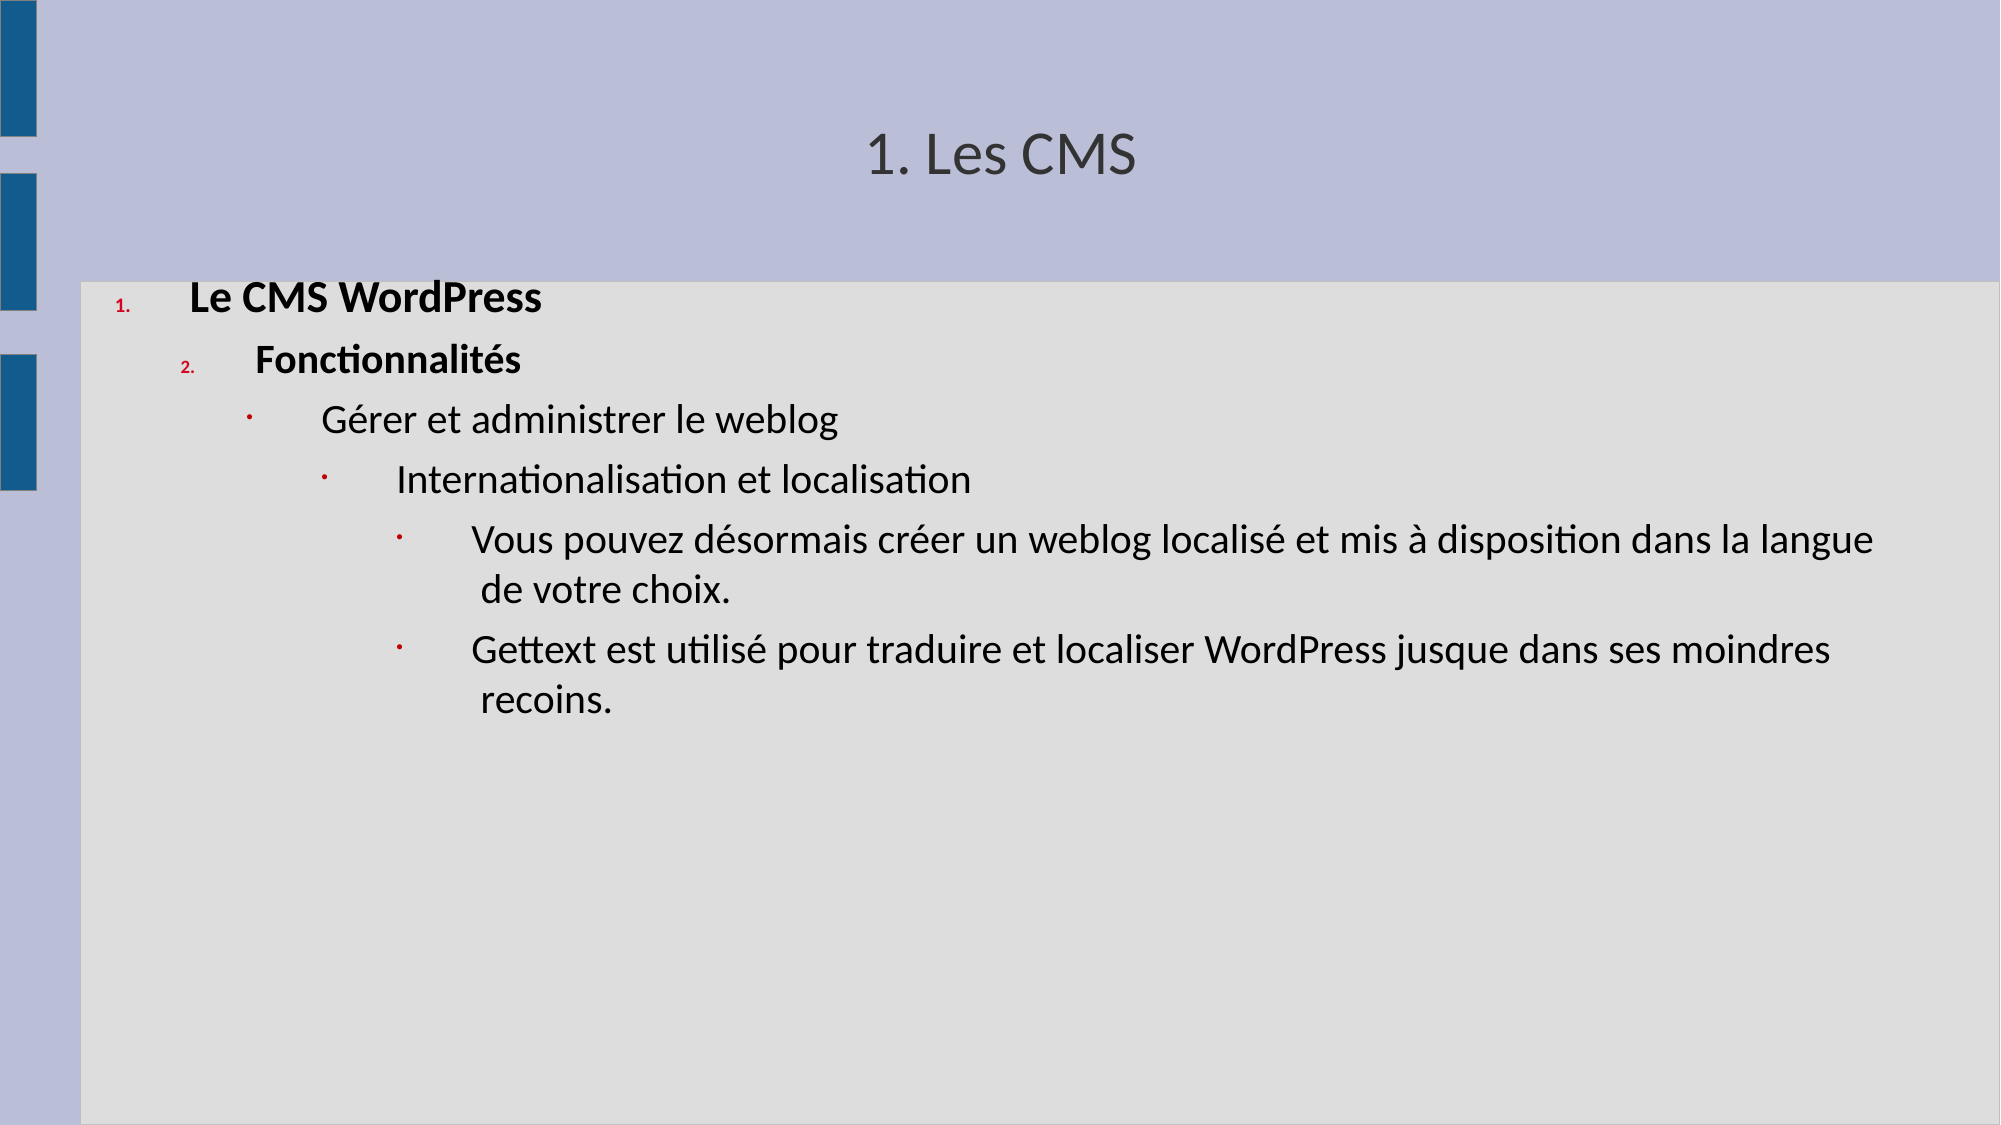

# 1. Les CMS
Le CMS WordPress
Fonctionnalités
Gérer et administrer le weblog
Internationalisation et localisation
Vous pouvez désormais créer un weblog localisé et mis à disposition dans la langue de votre choix.
Gettext est utilisé pour traduire et localiser WordPress jusque dans ses moindres recoins.